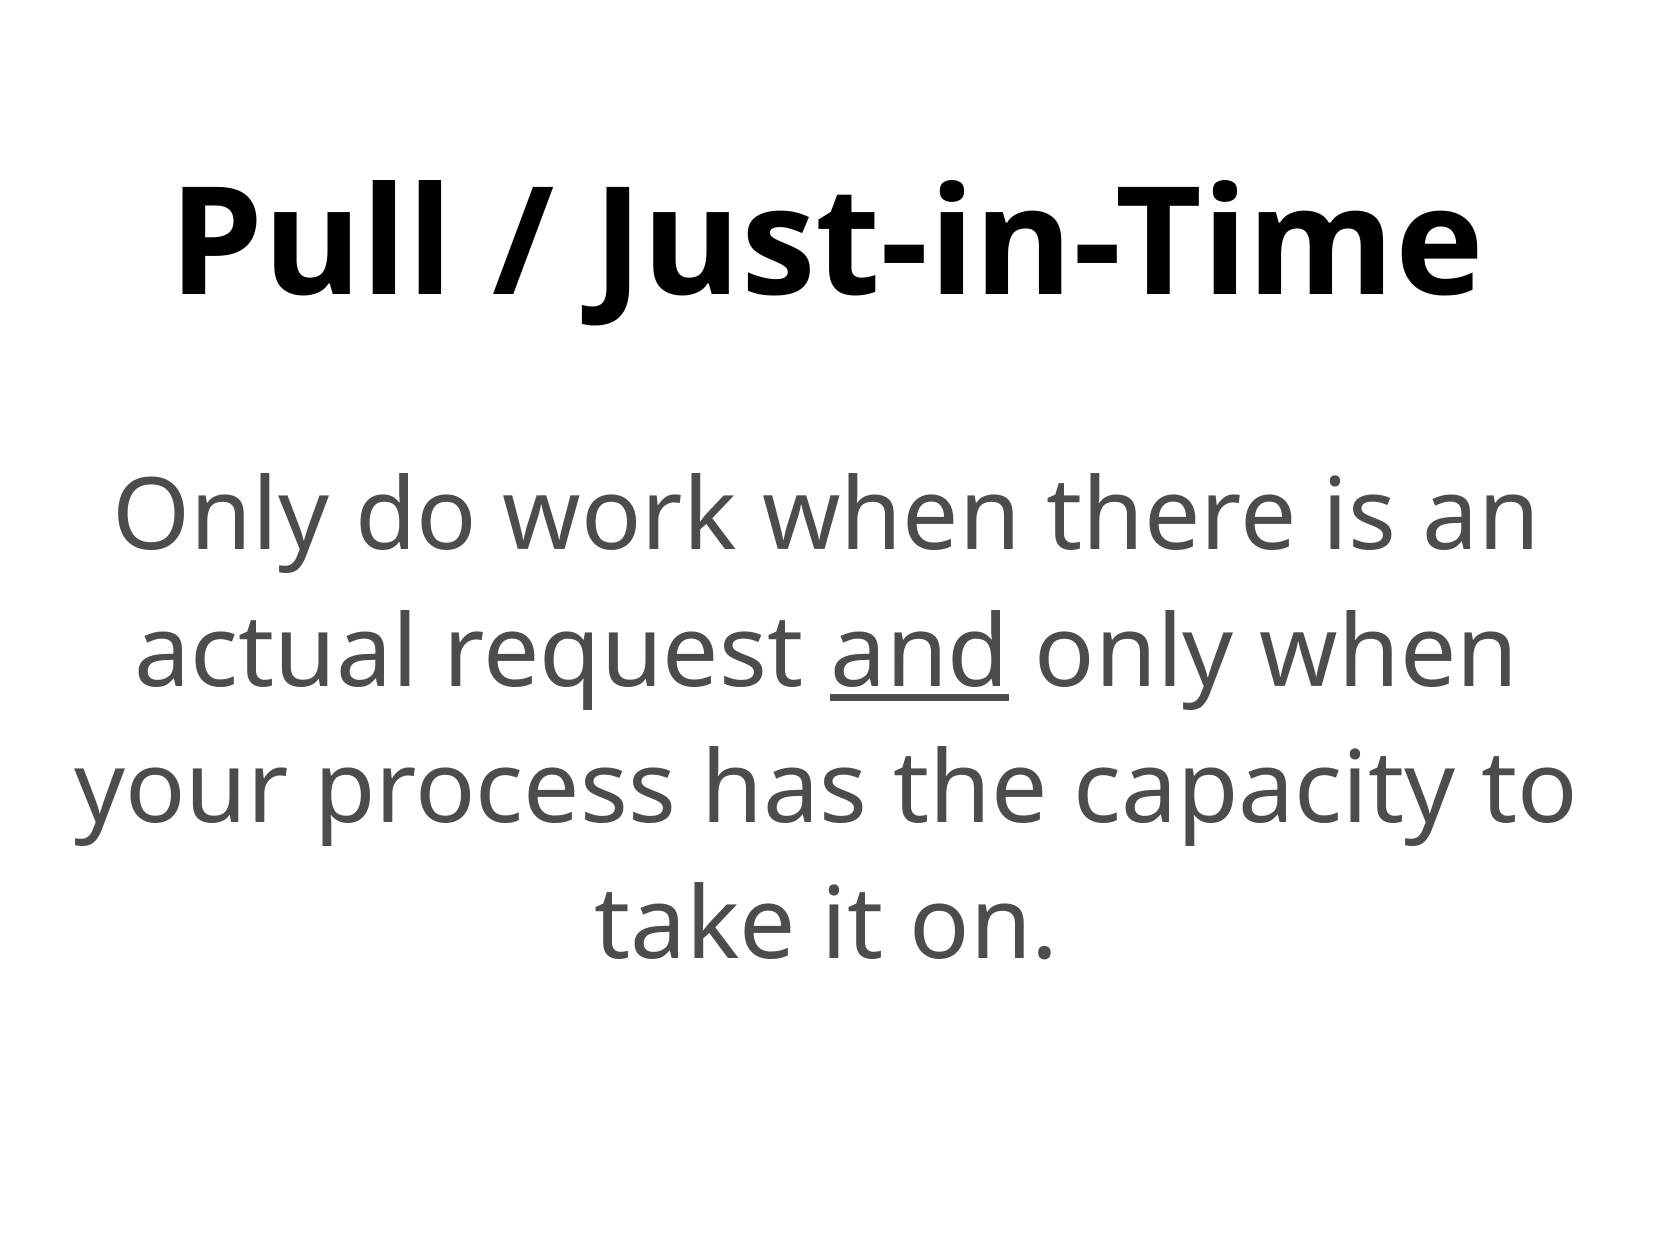

# Pull / Just-in-Time
Only do work when there is an actual request and only when your process has the capacity to take it on.